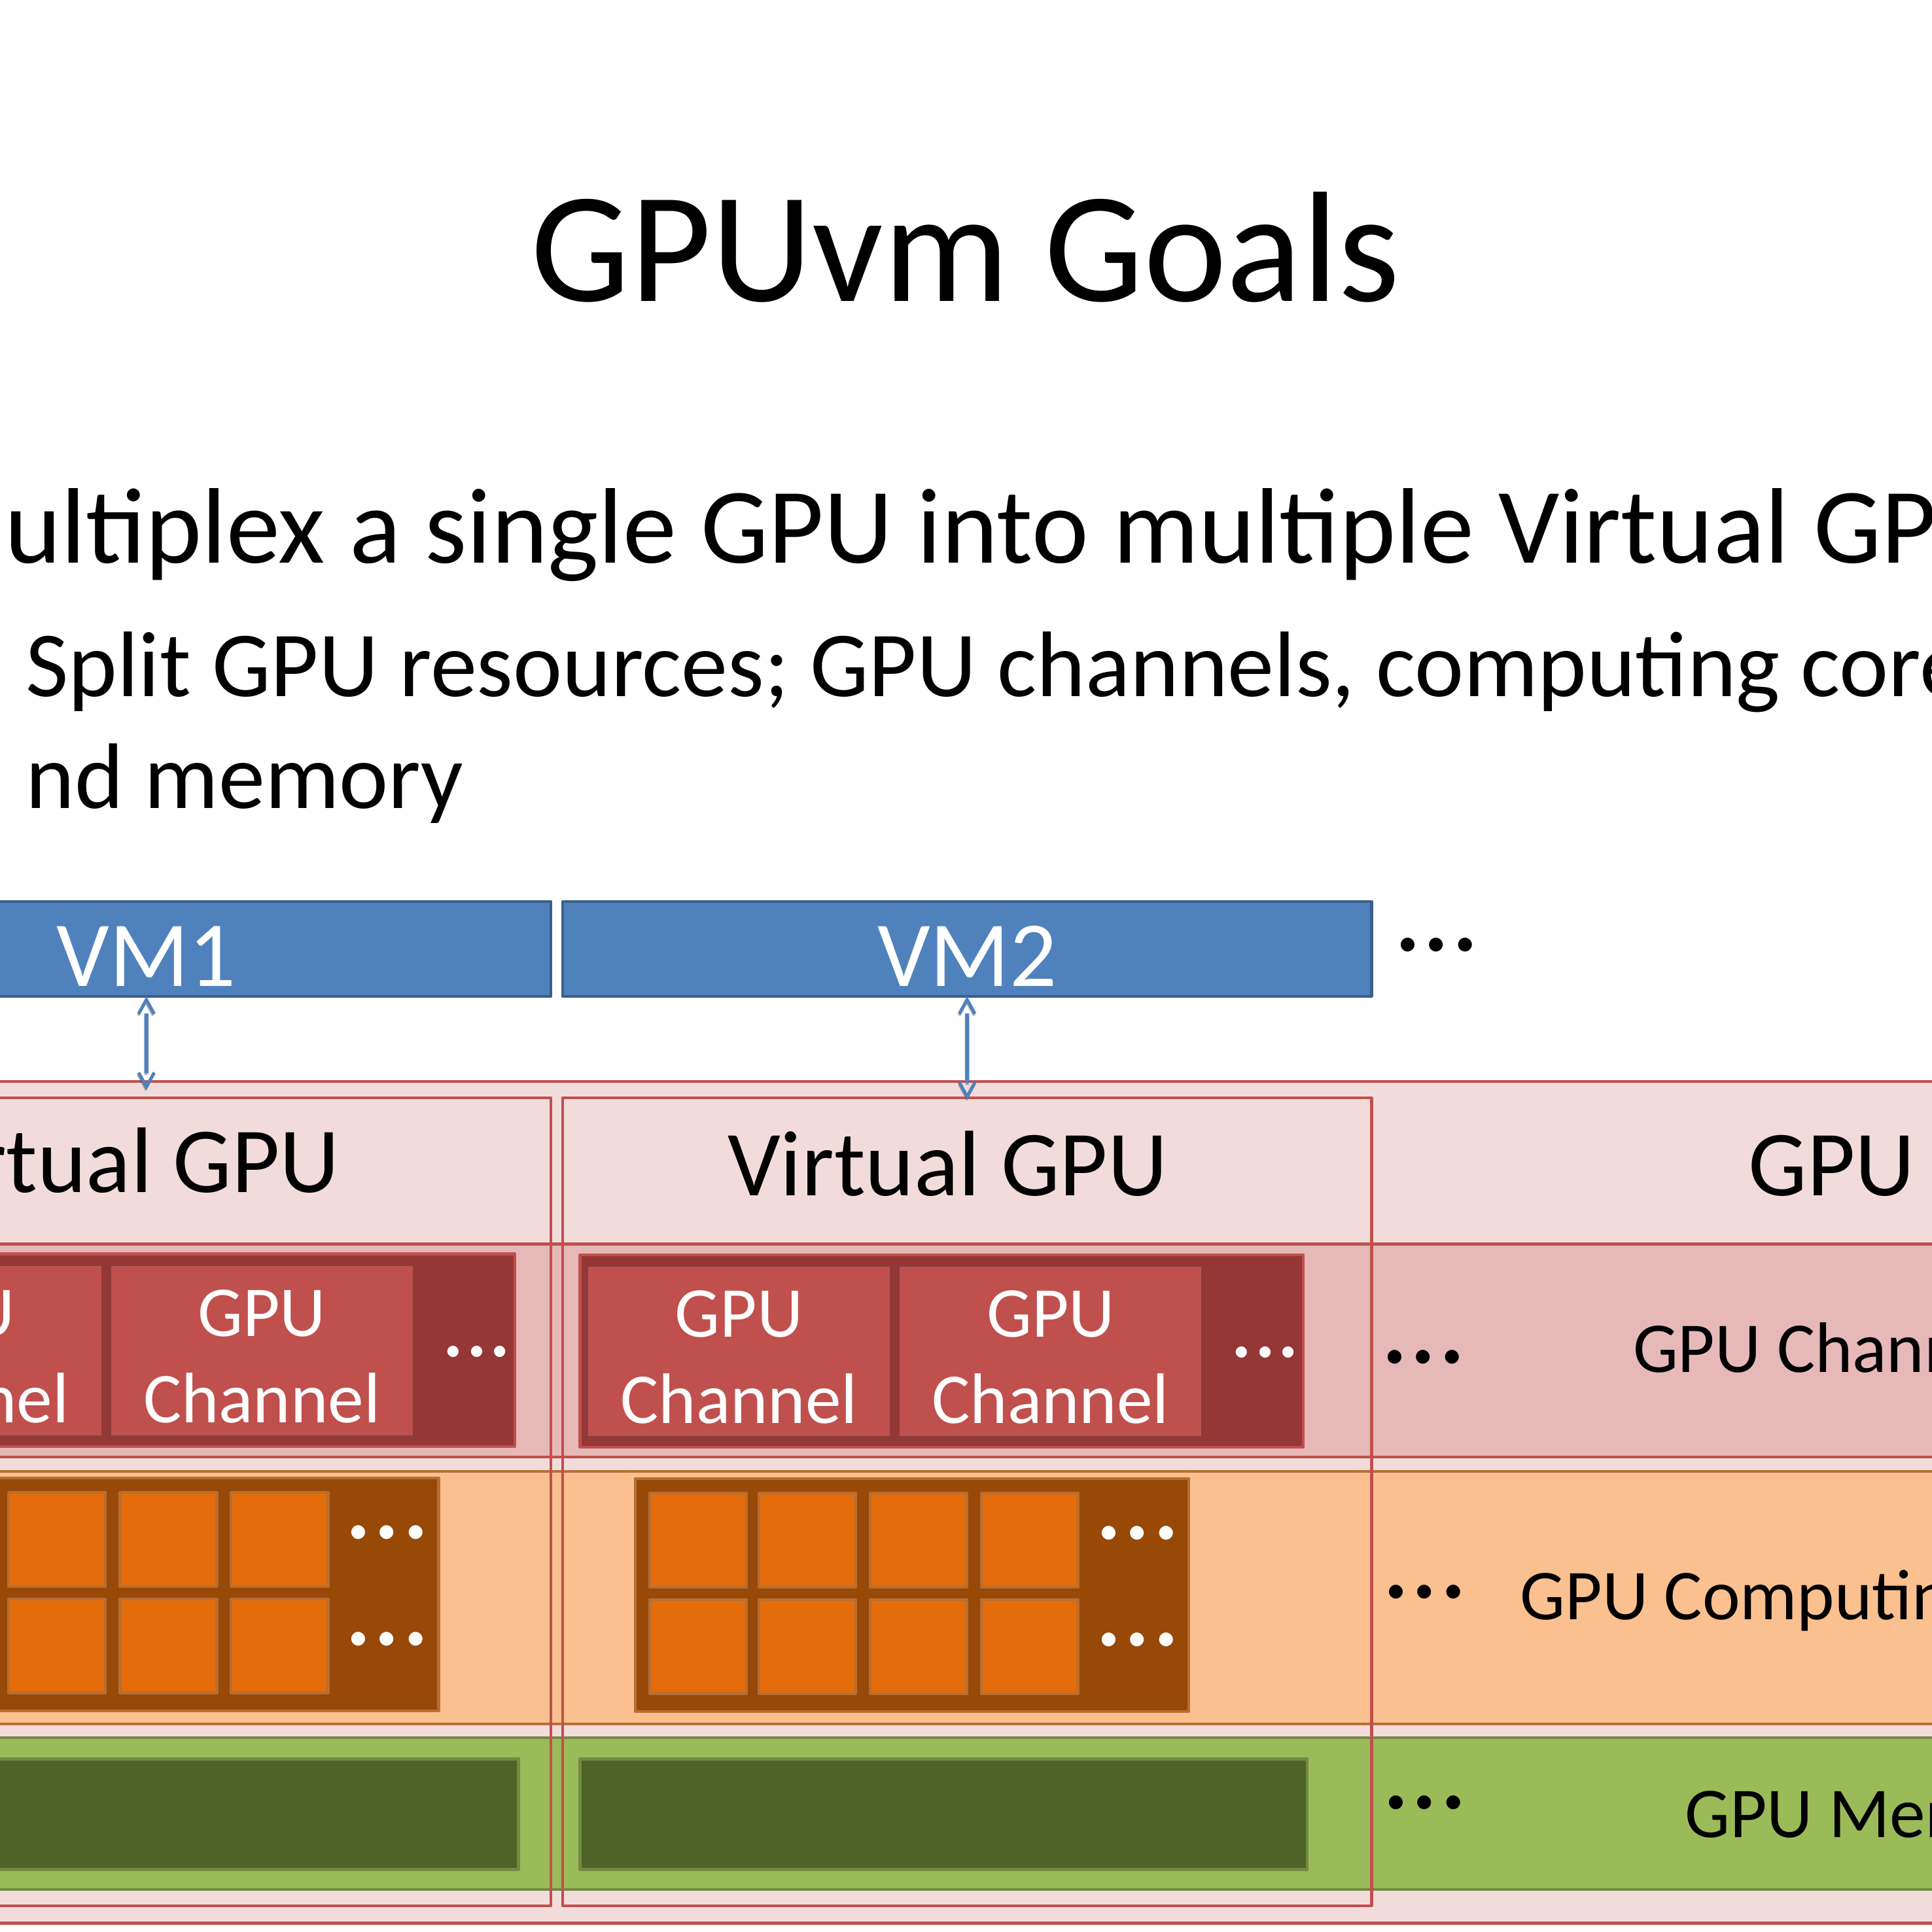

# GPUvm Goals
Multiplex a single GPU into multiple Virtual GPUs
Split GPU resources; GPU channels, computing cores and memory
…
VM1
VM2
Virtual GPU
Virtual GPU
GPU
…
GPU
Channel
GPU
Channel
…
GPU
Channel
GPU
Channel
…
GPU Channels
…
…
…
…
…
GPU Computing Cores
…
GPU Memory